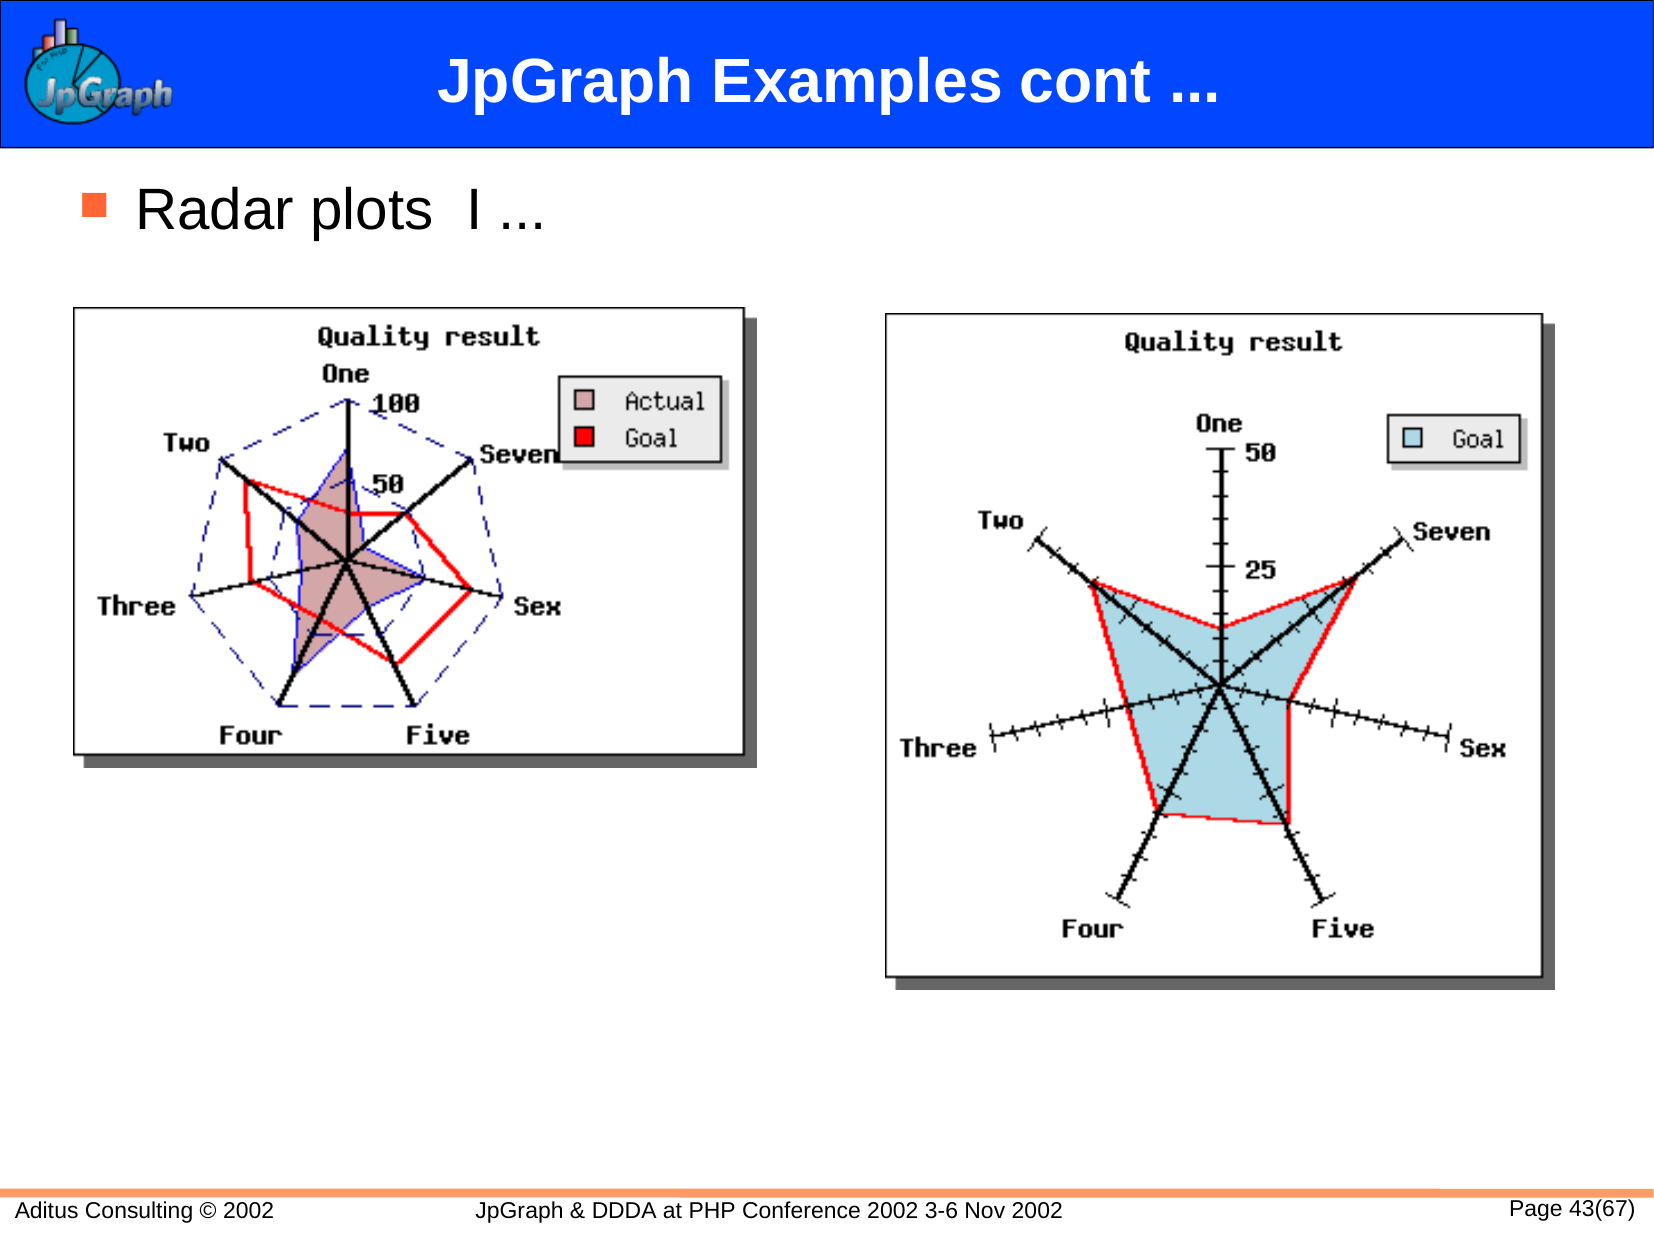

# JpGraph Examples cont ...
Radar plots I ...